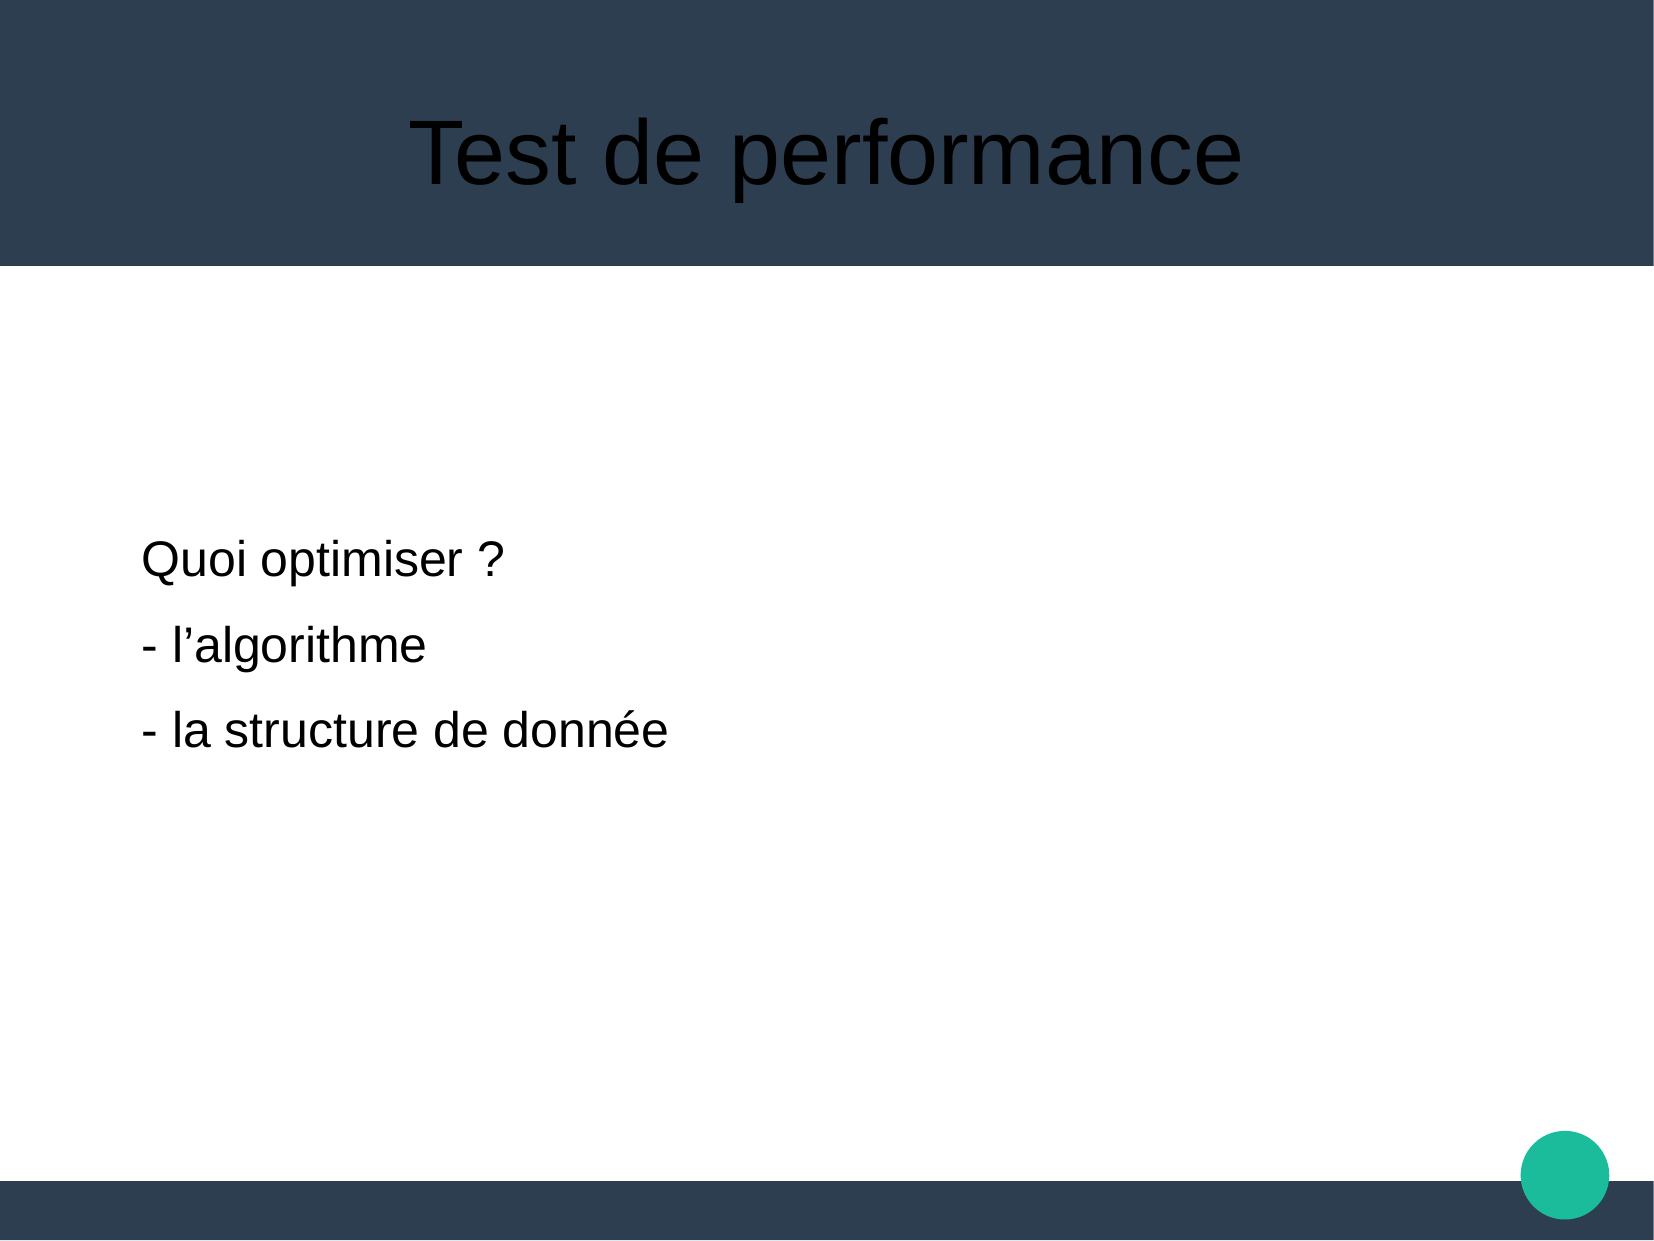

# Test de performance
Quoi optimiser ?
- l’algorithme
- la structure de donnée